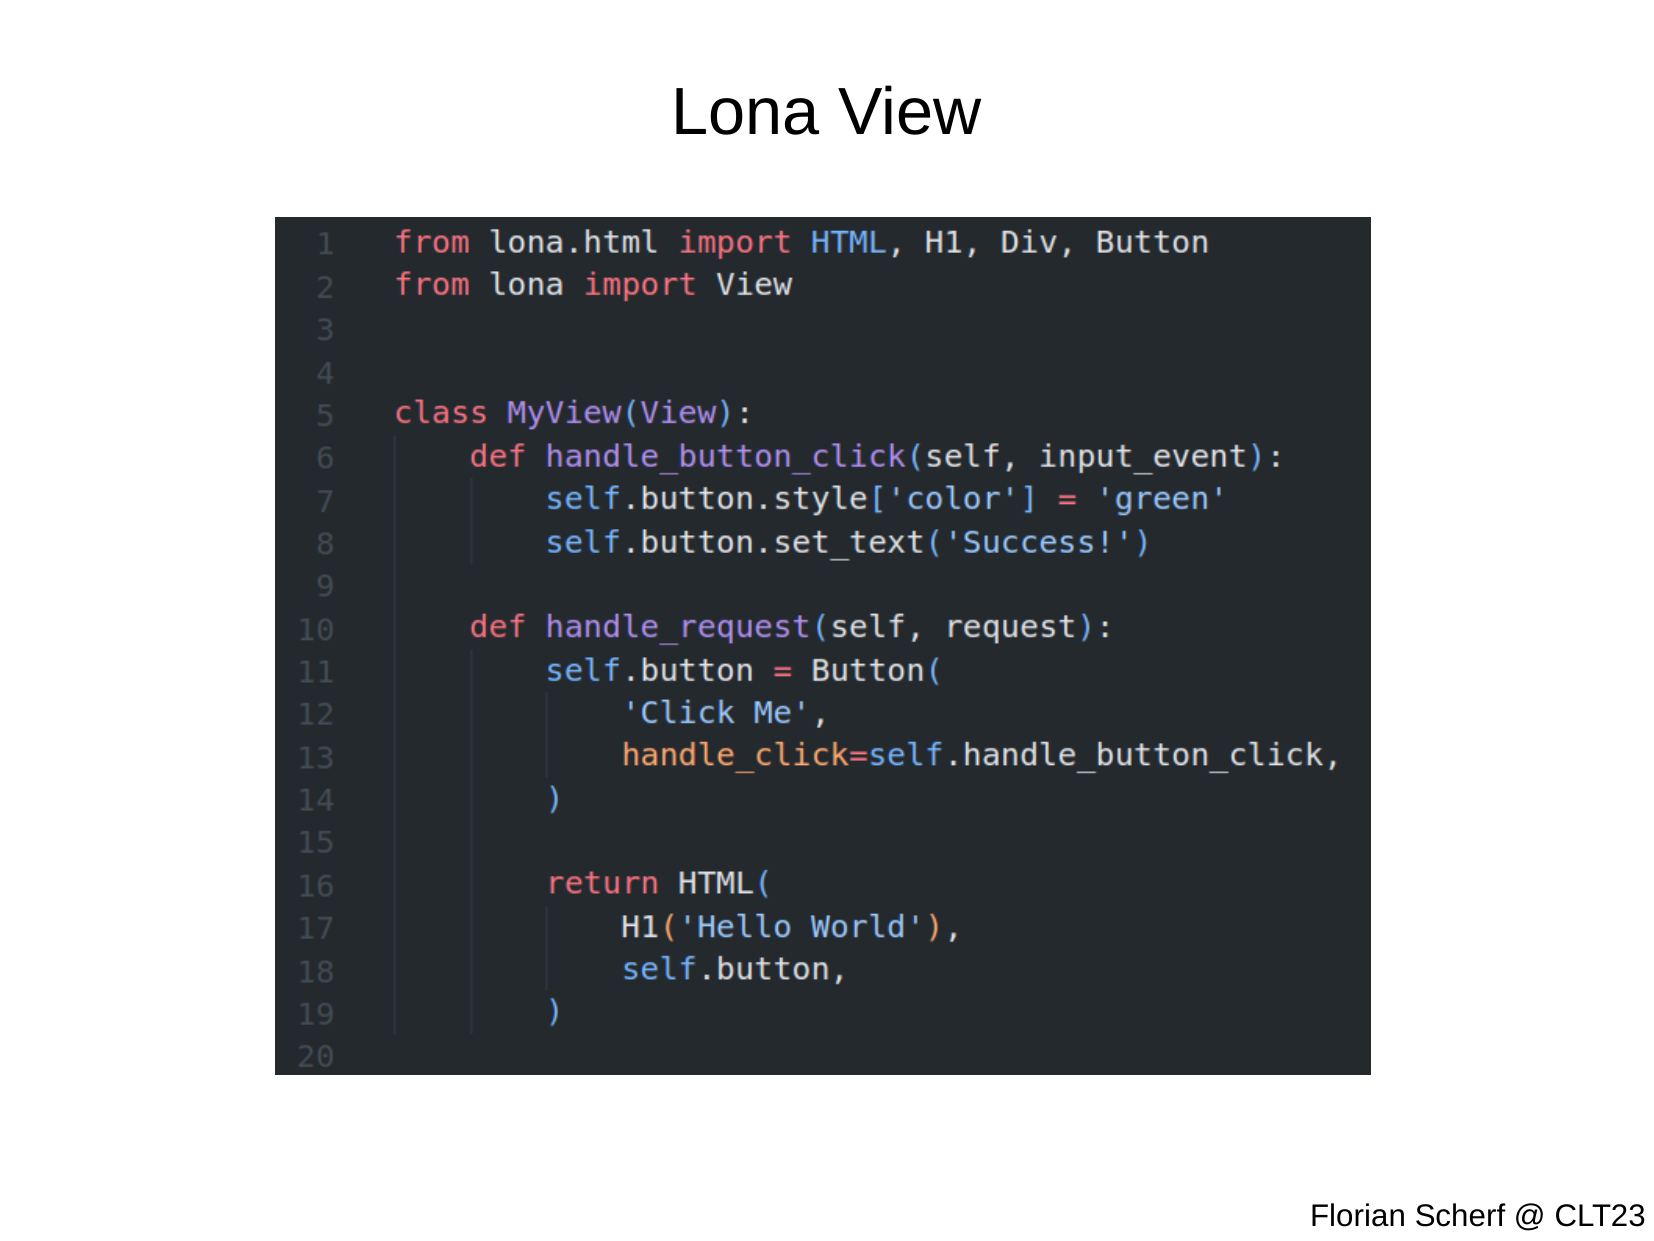

# Lona View
Florian Scherf @ CLT23